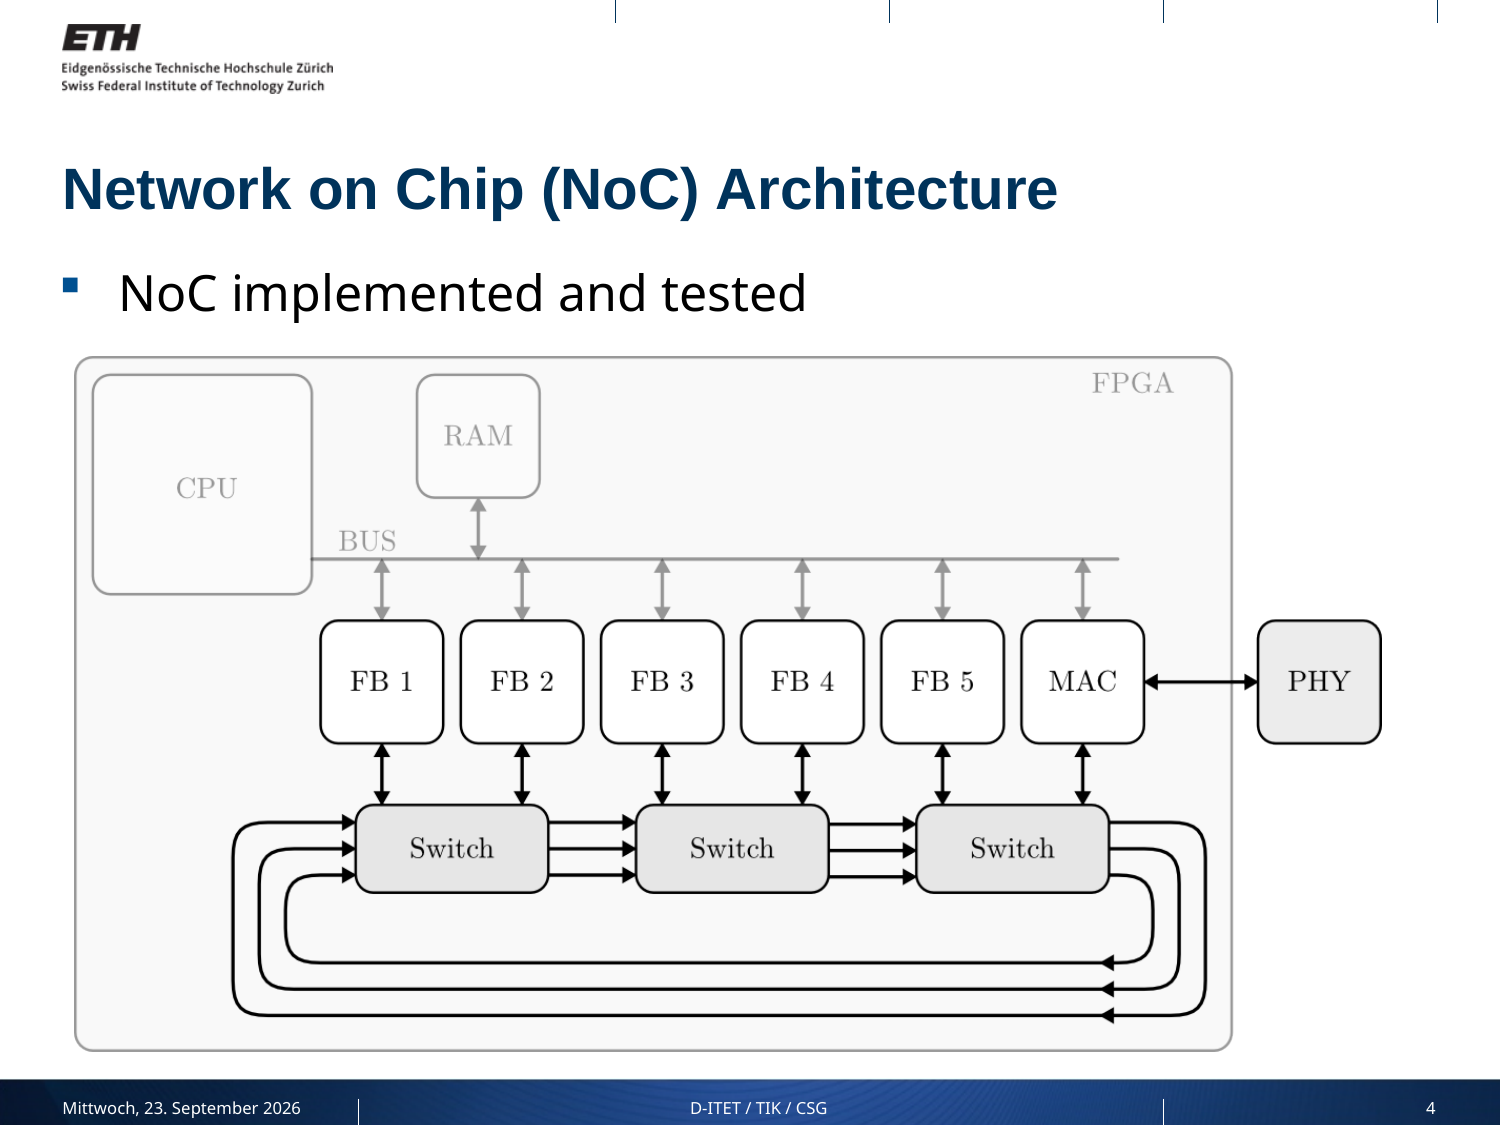

# Network on Chip (NoC) Architecture
NoC implemented and tested
4